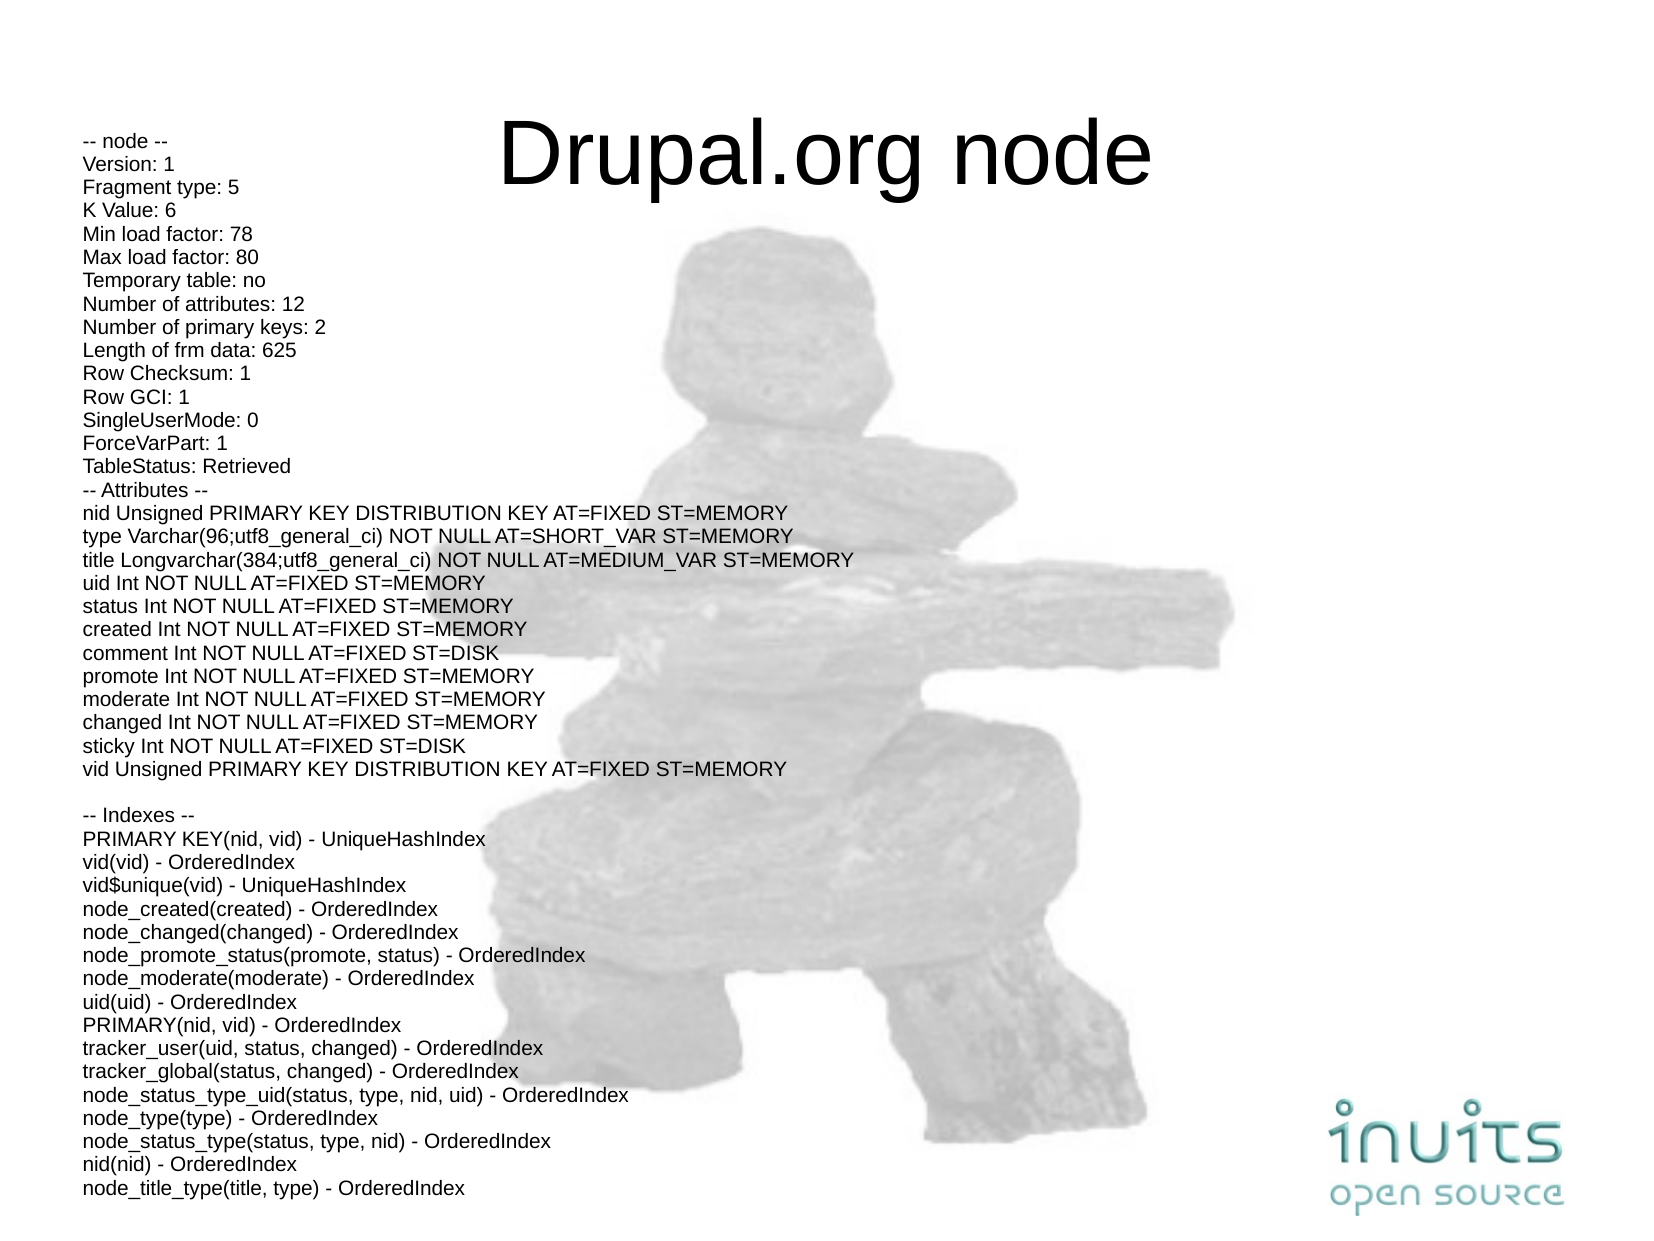

# Drupal.org node
-- node --
Version: 1
Fragment type: 5
K Value: 6
Min load factor: 78
Max load factor: 80
Temporary table: no
Number of attributes: 12
Number of primary keys: 2
Length of frm data: 625
Row Checksum: 1
Row GCI: 1
SingleUserMode: 0
ForceVarPart: 1
TableStatus: Retrieved
-- Attributes --
nid Unsigned PRIMARY KEY DISTRIBUTION KEY AT=FIXED ST=MEMORY
type Varchar(96;utf8_general_ci) NOT NULL AT=SHORT_VAR ST=MEMORY
title Longvarchar(384;utf8_general_ci) NOT NULL AT=MEDIUM_VAR ST=MEMORY
uid Int NOT NULL AT=FIXED ST=MEMORY
status Int NOT NULL AT=FIXED ST=MEMORY
created Int NOT NULL AT=FIXED ST=MEMORY
comment Int NOT NULL AT=FIXED ST=DISK
promote Int NOT NULL AT=FIXED ST=MEMORY
moderate Int NOT NULL AT=FIXED ST=MEMORY
changed Int NOT NULL AT=FIXED ST=MEMORY
sticky Int NOT NULL AT=FIXED ST=DISK
vid Unsigned PRIMARY KEY DISTRIBUTION KEY AT=FIXED ST=MEMORY
-- Indexes --
PRIMARY KEY(nid, vid) - UniqueHashIndex
vid(vid) - OrderedIndex
vid$unique(vid) - UniqueHashIndex
node_created(created) - OrderedIndex
node_changed(changed) - OrderedIndex
node_promote_status(promote, status) - OrderedIndex
node_moderate(moderate) - OrderedIndex
uid(uid) - OrderedIndex
PRIMARY(nid, vid) - OrderedIndex
tracker_user(uid, status, changed) - OrderedIndex
tracker_global(status, changed) - OrderedIndex
node_status_type_uid(status, type, nid, uid) - OrderedIndex
node_type(type) - OrderedIndex
node_status_type(status, type, nid) - OrderedIndex
nid(nid) - OrderedIndex
node_title_type(title, type) - OrderedIndex